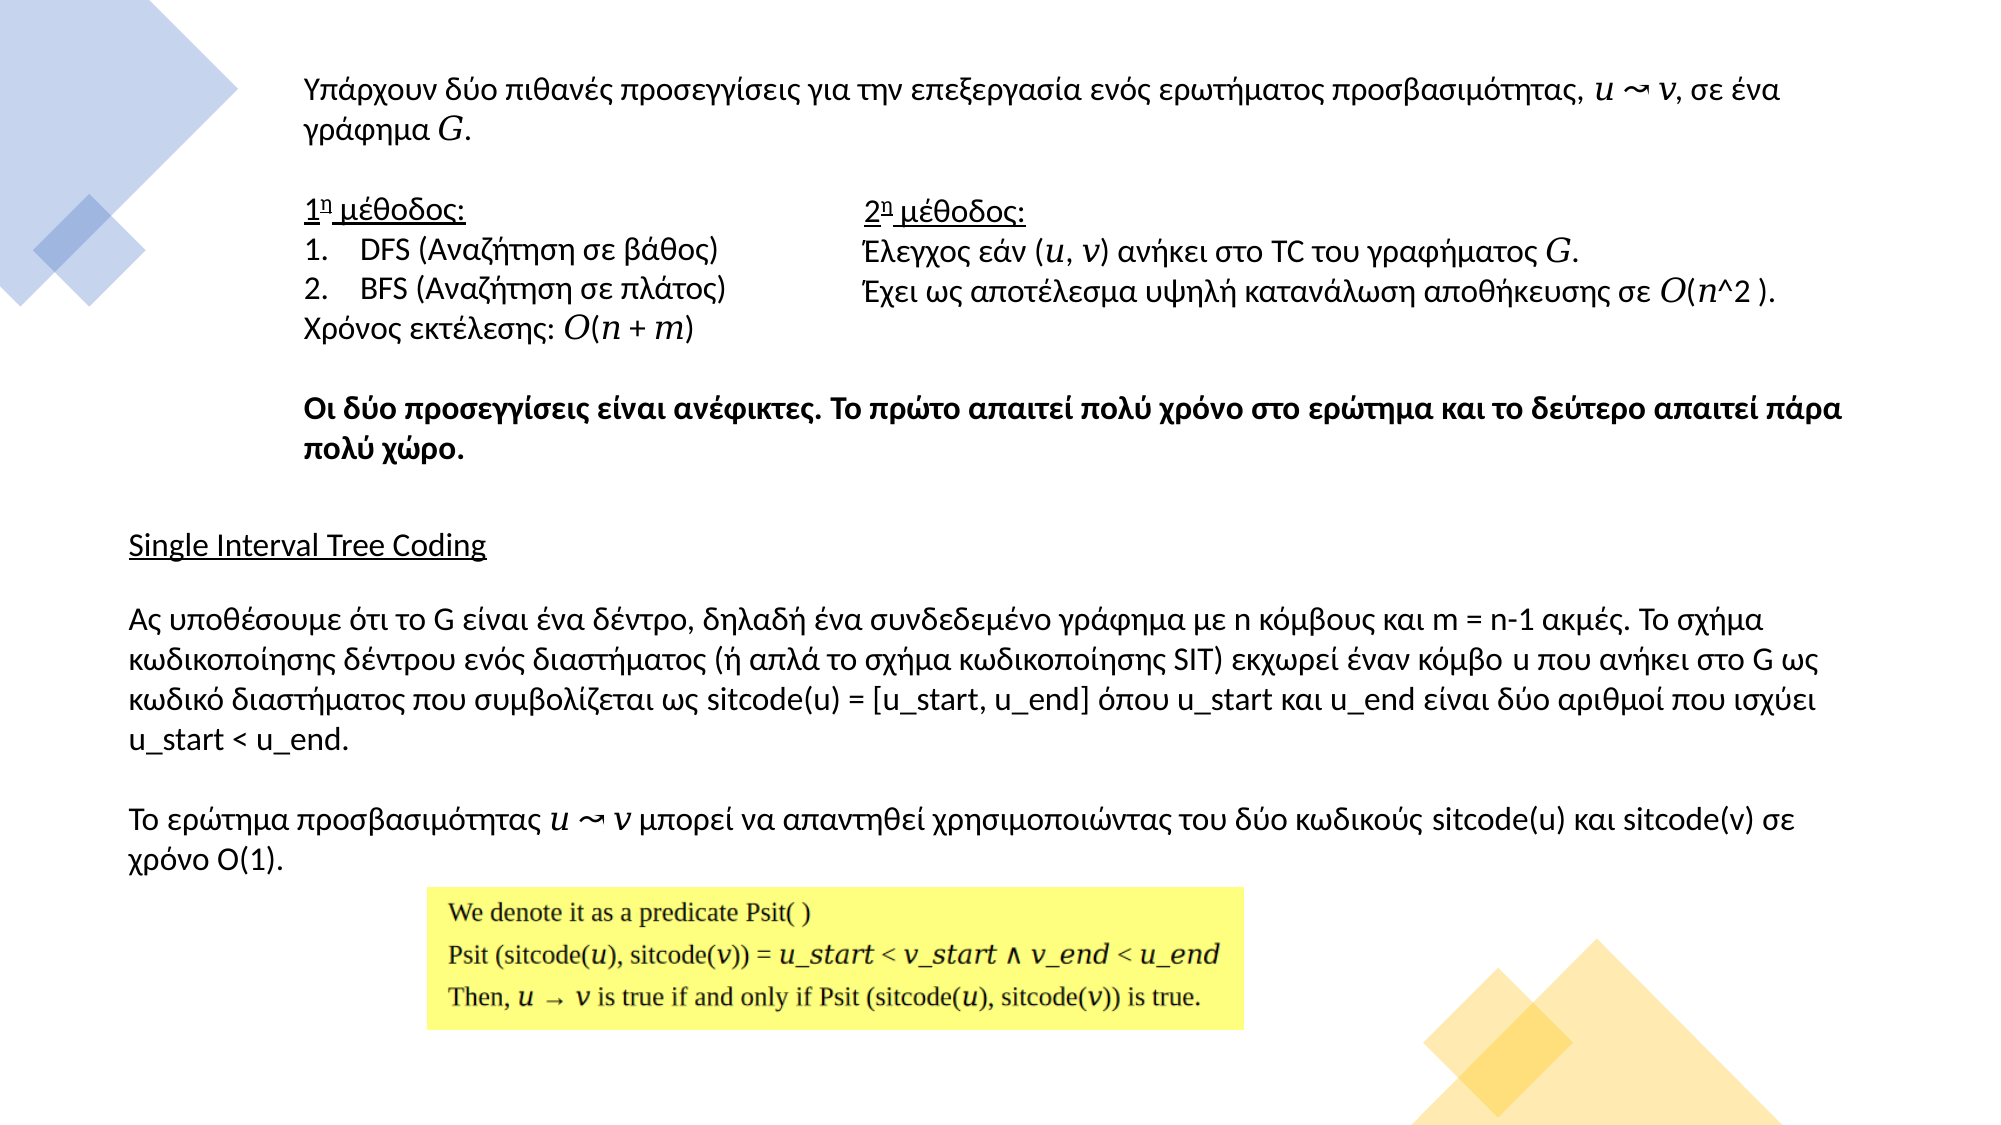

Υπάρχουν δύο πιθανές προσεγγίσεις για την επεξεργασία ενός ερωτήματος προσβασιμότητας, 𝑢 ↝ 𝑣, σε ένα γράφημα 𝐺.
1η μέθοδος:
DFS (Αναζήτηση σε βάθος)
BFS (Αναζήτηση σε πλάτος)
Χρόνος εκτέλεσης: 𝑂(𝑛 + 𝑚)
Οι δύο προσεγγίσεις είναι ανέφικτες. Το πρώτο απαιτεί πολύ χρόνο στο ερώτημα και το δεύτερο απαιτεί πάρα πολύ χώρο.
2η μέθοδος:
Έλεγχος εάν (𝑢, 𝑣) ανήκει στο TC του γραφήματος 𝐺.
Έχει ως αποτέλεσμα υψηλή κατανάλωση αποθήκευσης σε 𝑂(𝑛^2 ).
Single Interval Tree Coding
Ας υποθέσουμε ότι το G είναι ένα δέντρο, δηλαδή ένα συνδεδεμένο γράφημα με n κόμβους και m = n-1 ακμές. Το σχήμα κωδικοποίησης δέντρου ενός διαστήματος (ή απλά το σχήμα κωδικοποίησης SIT) εκχωρεί έναν κόμβο u που ανήκει στο G ως κωδικό διαστήματος που συμβολίζεται ως sitcode(u) = [u_start, u_end] όπου u_start και u_end είναι δύο αριθμοί που ισχύει u_start < u_end.
To ερώτημα προσβασιμότητας 𝑢 ↝ 𝑣 μπορεί να απαντηθεί χρησιμοποιώντας του δύο κωδικούς sitcode(u) και sitcode(v) σε χρόνο Ο(1).